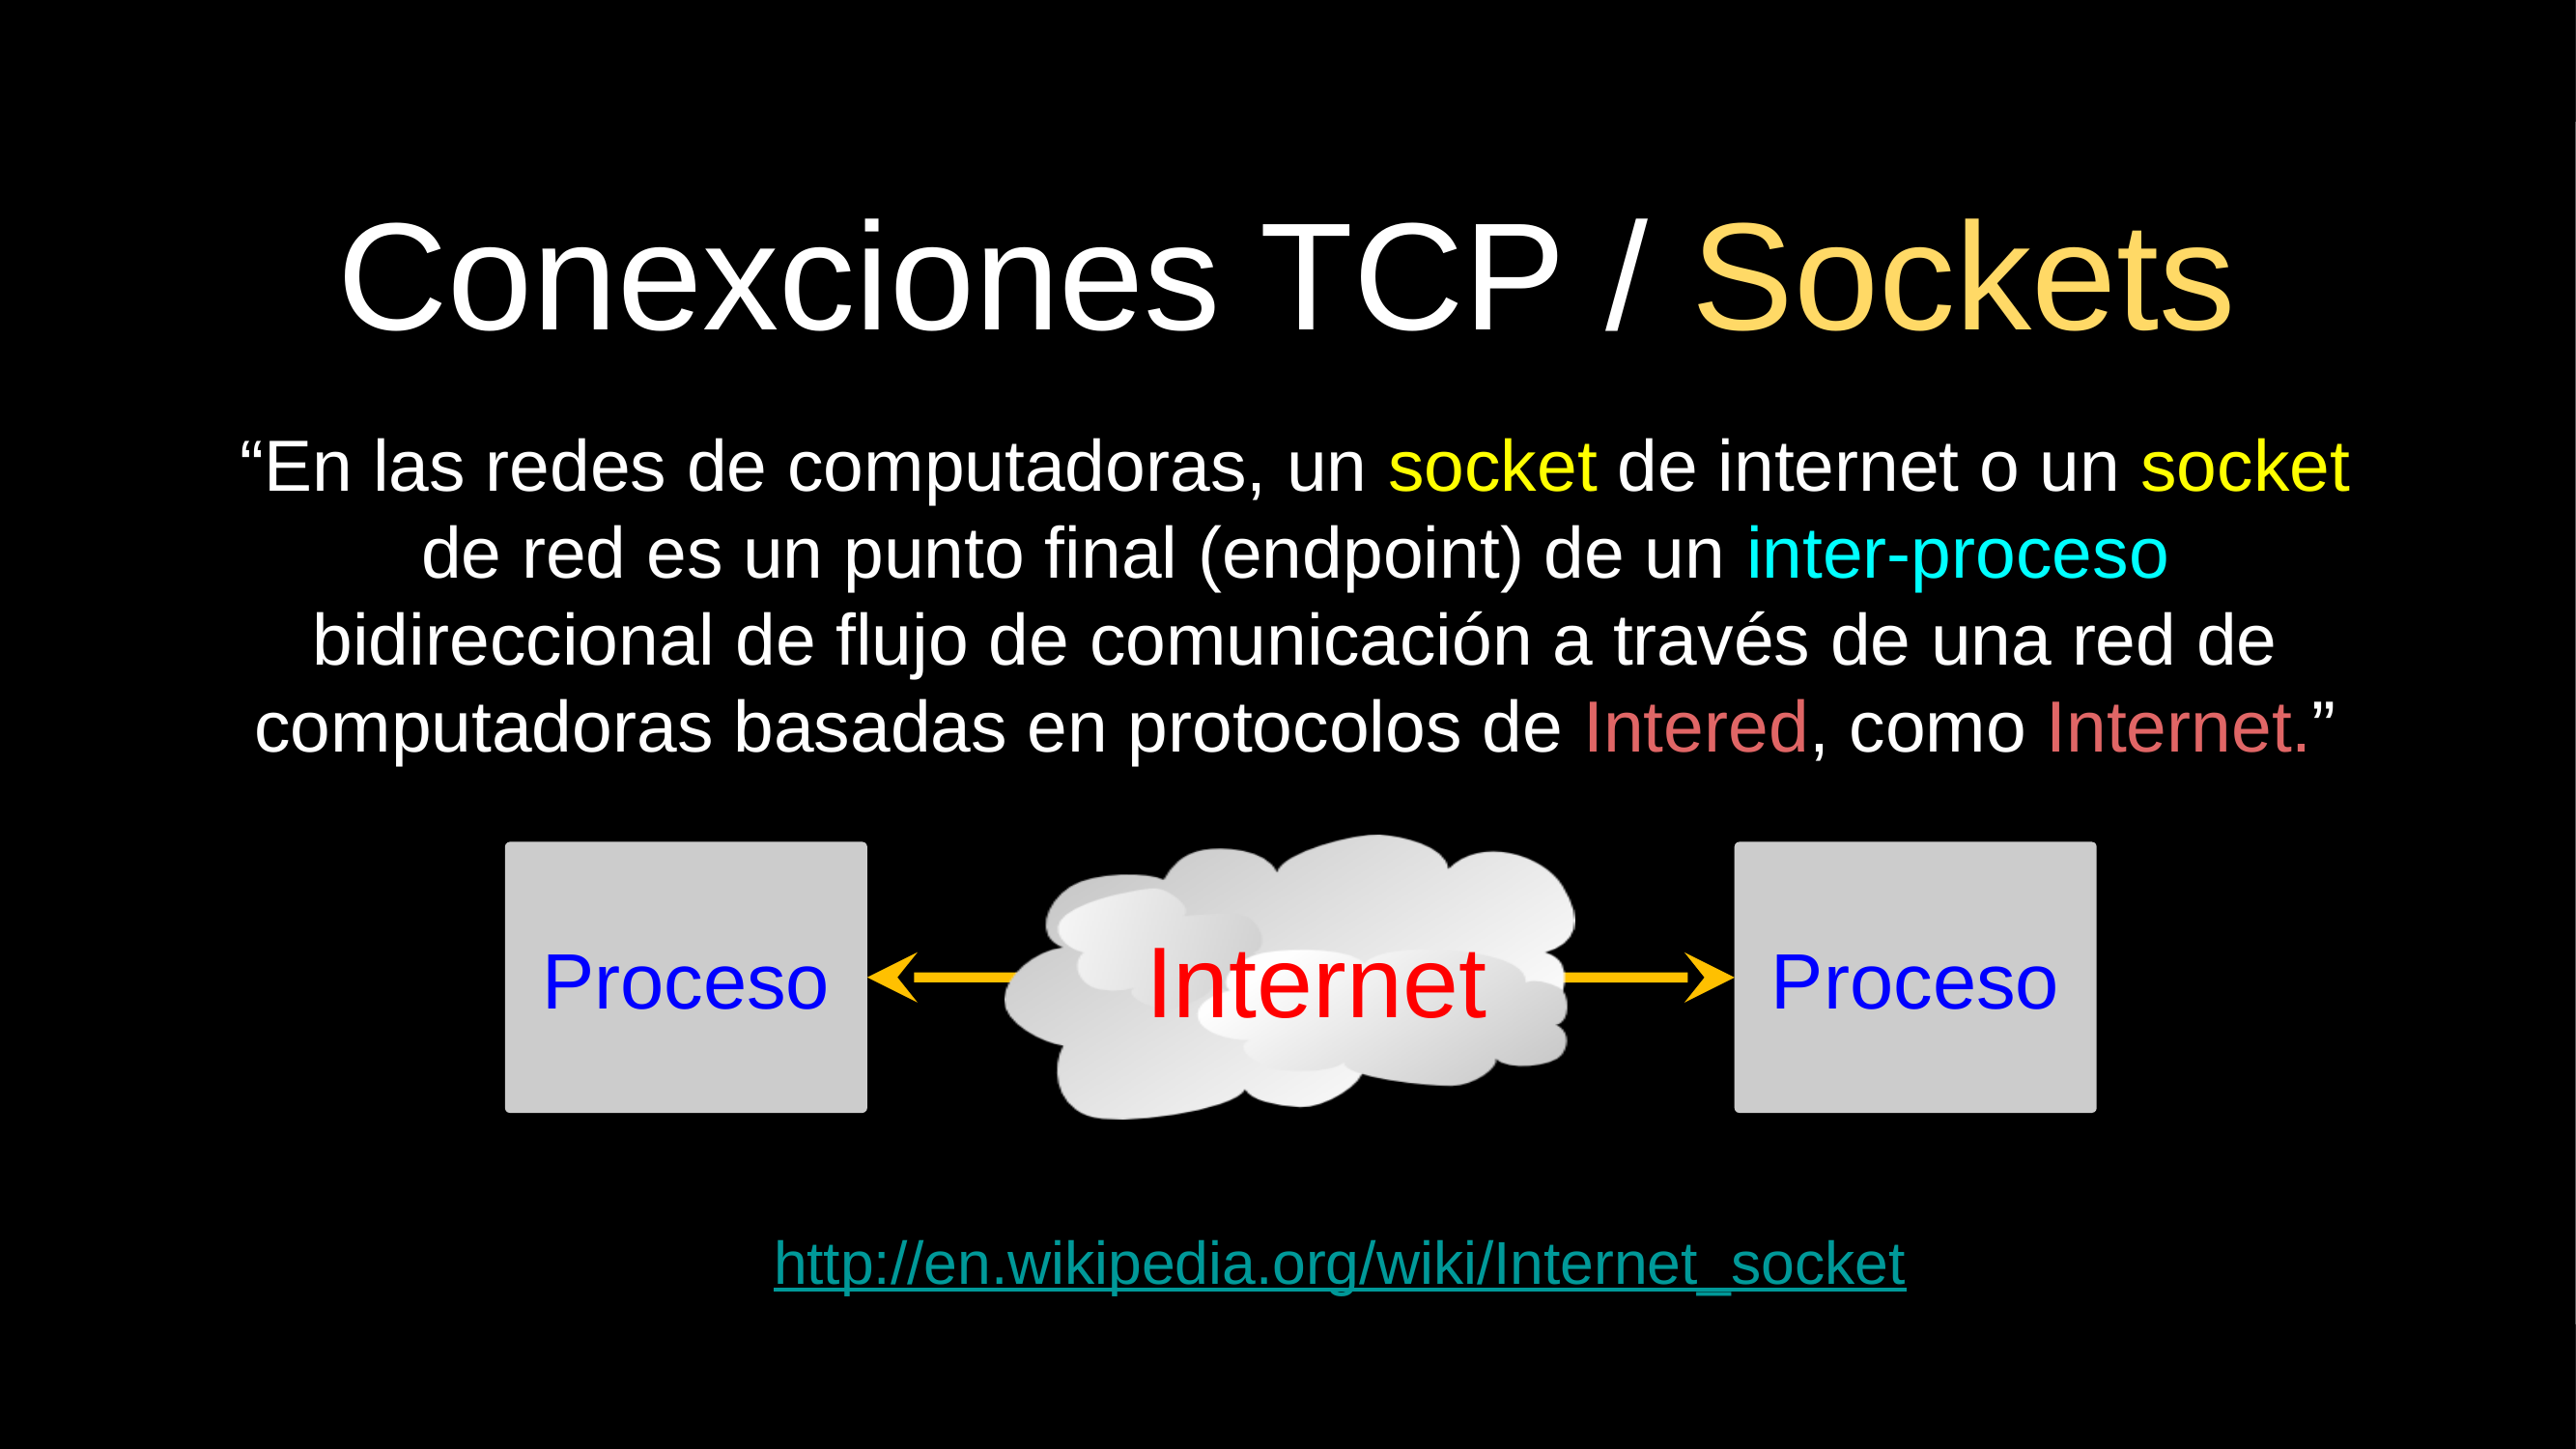

# Conexciones TCP / Sockets
“En las redes de computadoras, un socket de internet o un socket de red es un punto final (endpoint) de un inter-proceso bidireccional de flujo de comunicación a través de una red de computadoras basadas en protocolos de Intered, como Internet.”
Proceso
Proceso
Internet
http://en.wikipedia.org/wiki/Internet_socket